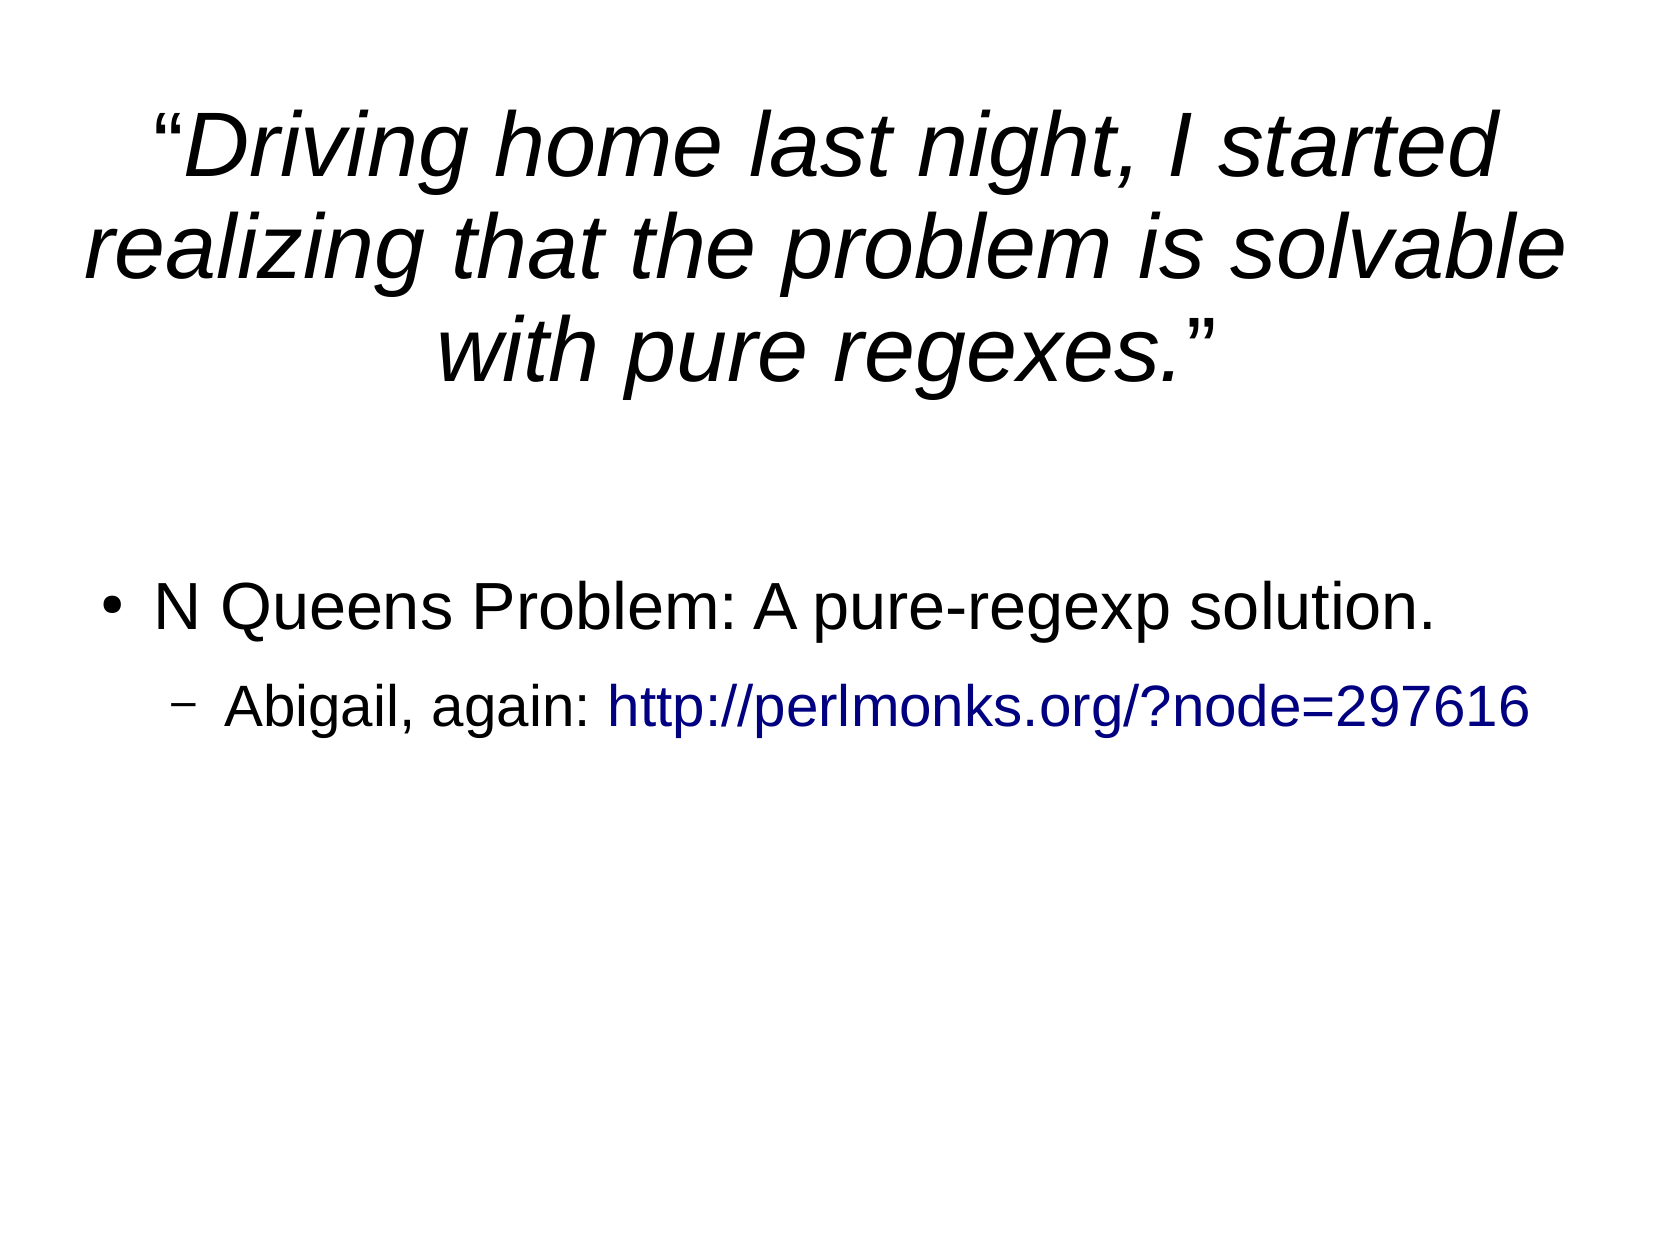

# “Driving home last night, I started realizing that the problem is solvable with pure regexes.”
N Queens Problem: A pure-regexp solution.
Abigail, again: http://perlmonks.org/?node=297616